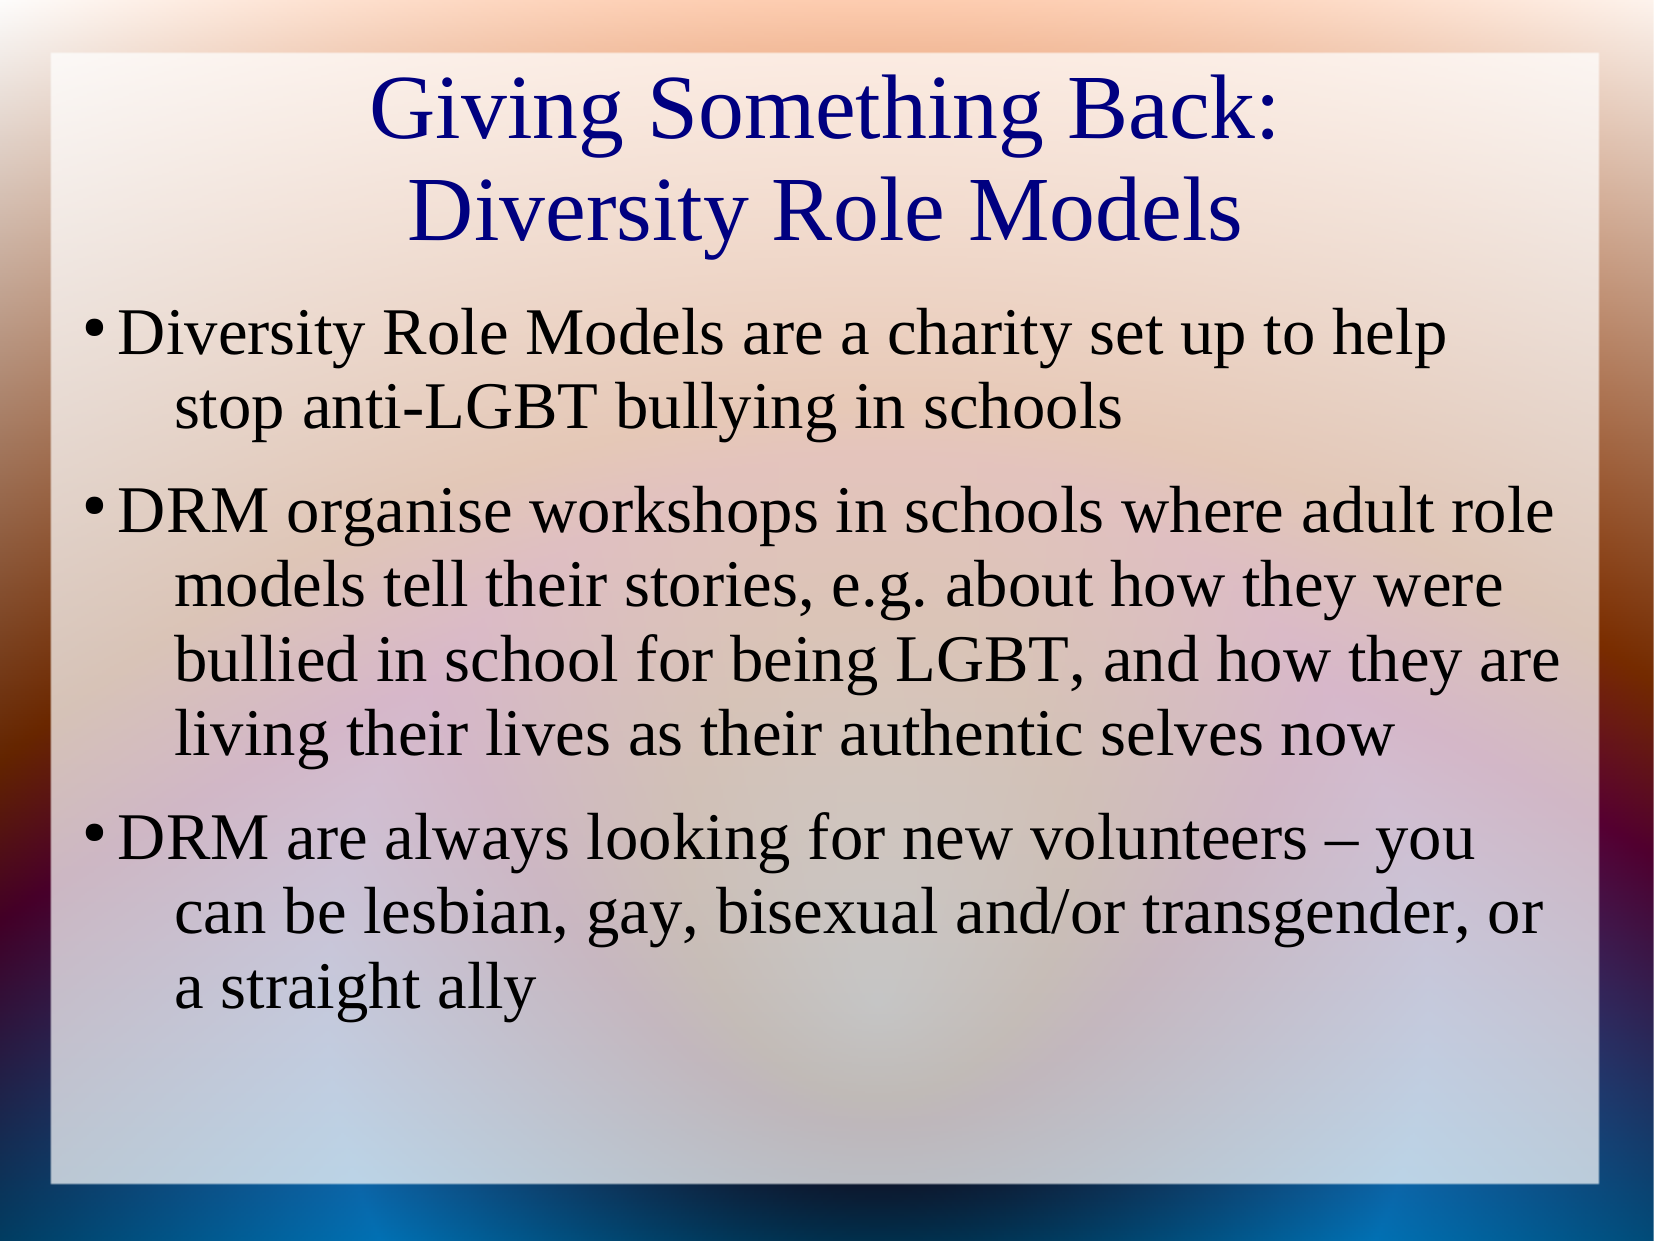

# Giving Something Back: Diversity Role Models
Diversity Role Models are a charity set up to help stop anti-LGBT bullying in schools
DRM organise workshops in schools where adult role models tell their stories, e.g. about how they were bullied in school for being LGBT, and how they are living their lives as their authentic selves now
DRM are always looking for new volunteers – you can be lesbian, gay, bisexual and/or transgender, or a straight ally